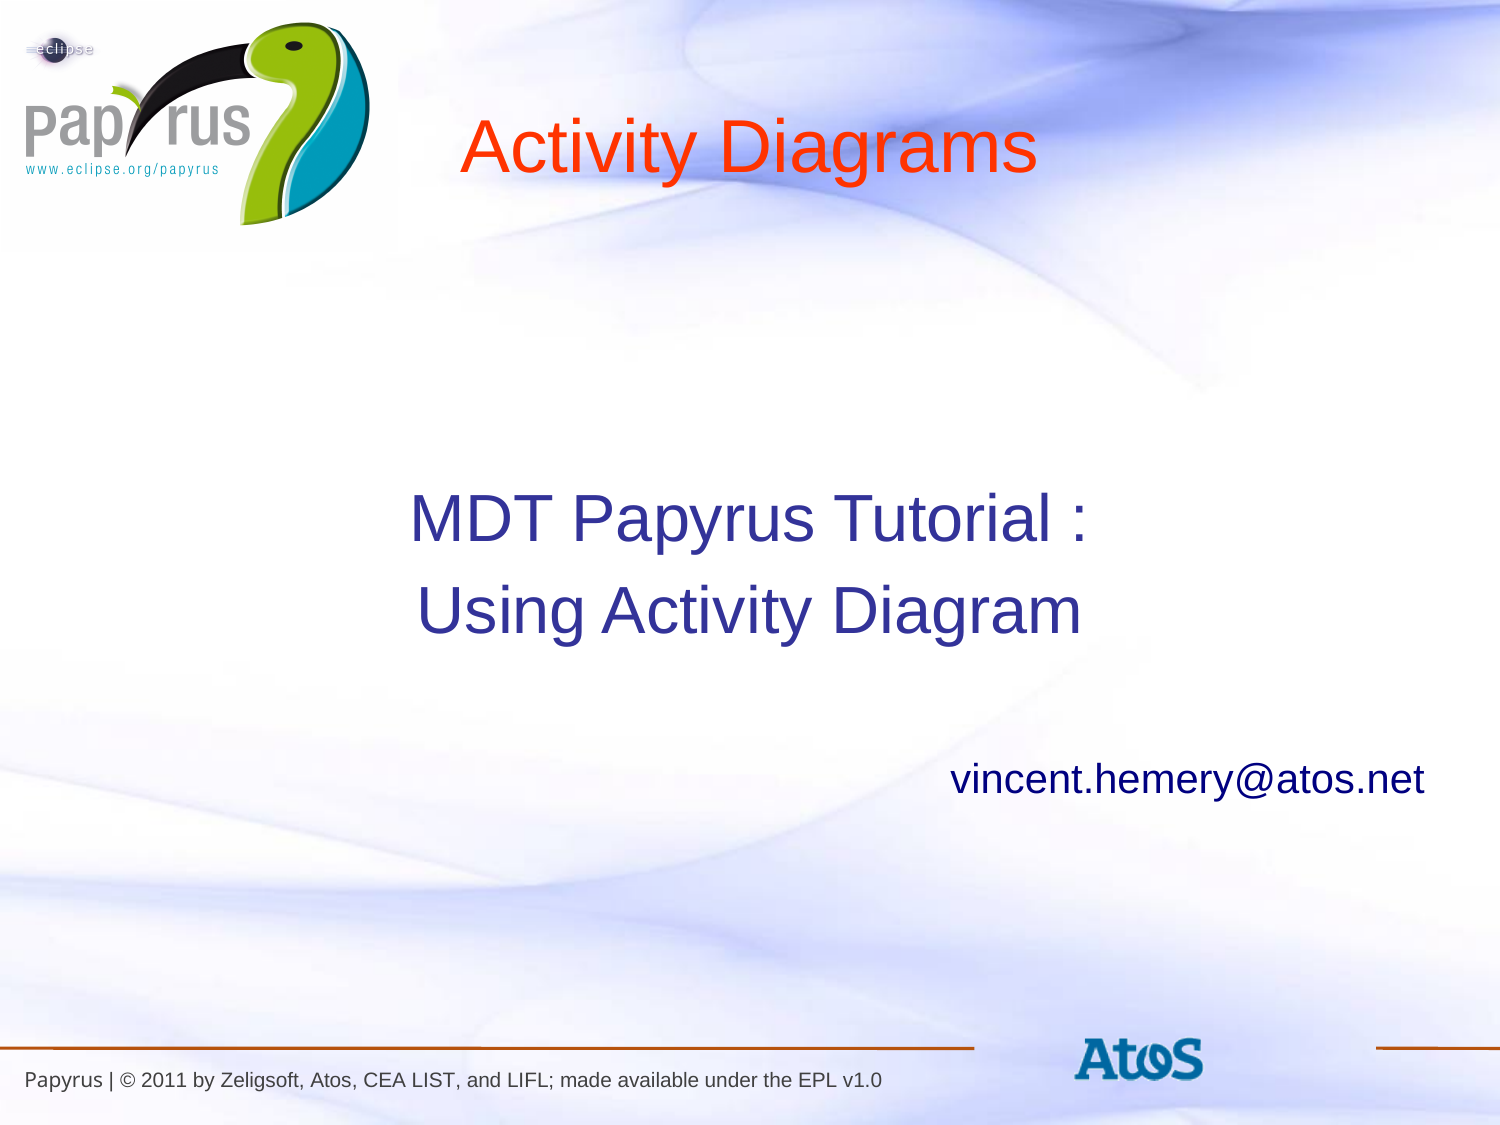

# Activity Diagrams
MDT Papyrus Tutorial :
Using Activity Diagram
vincent.hemery@atos.net